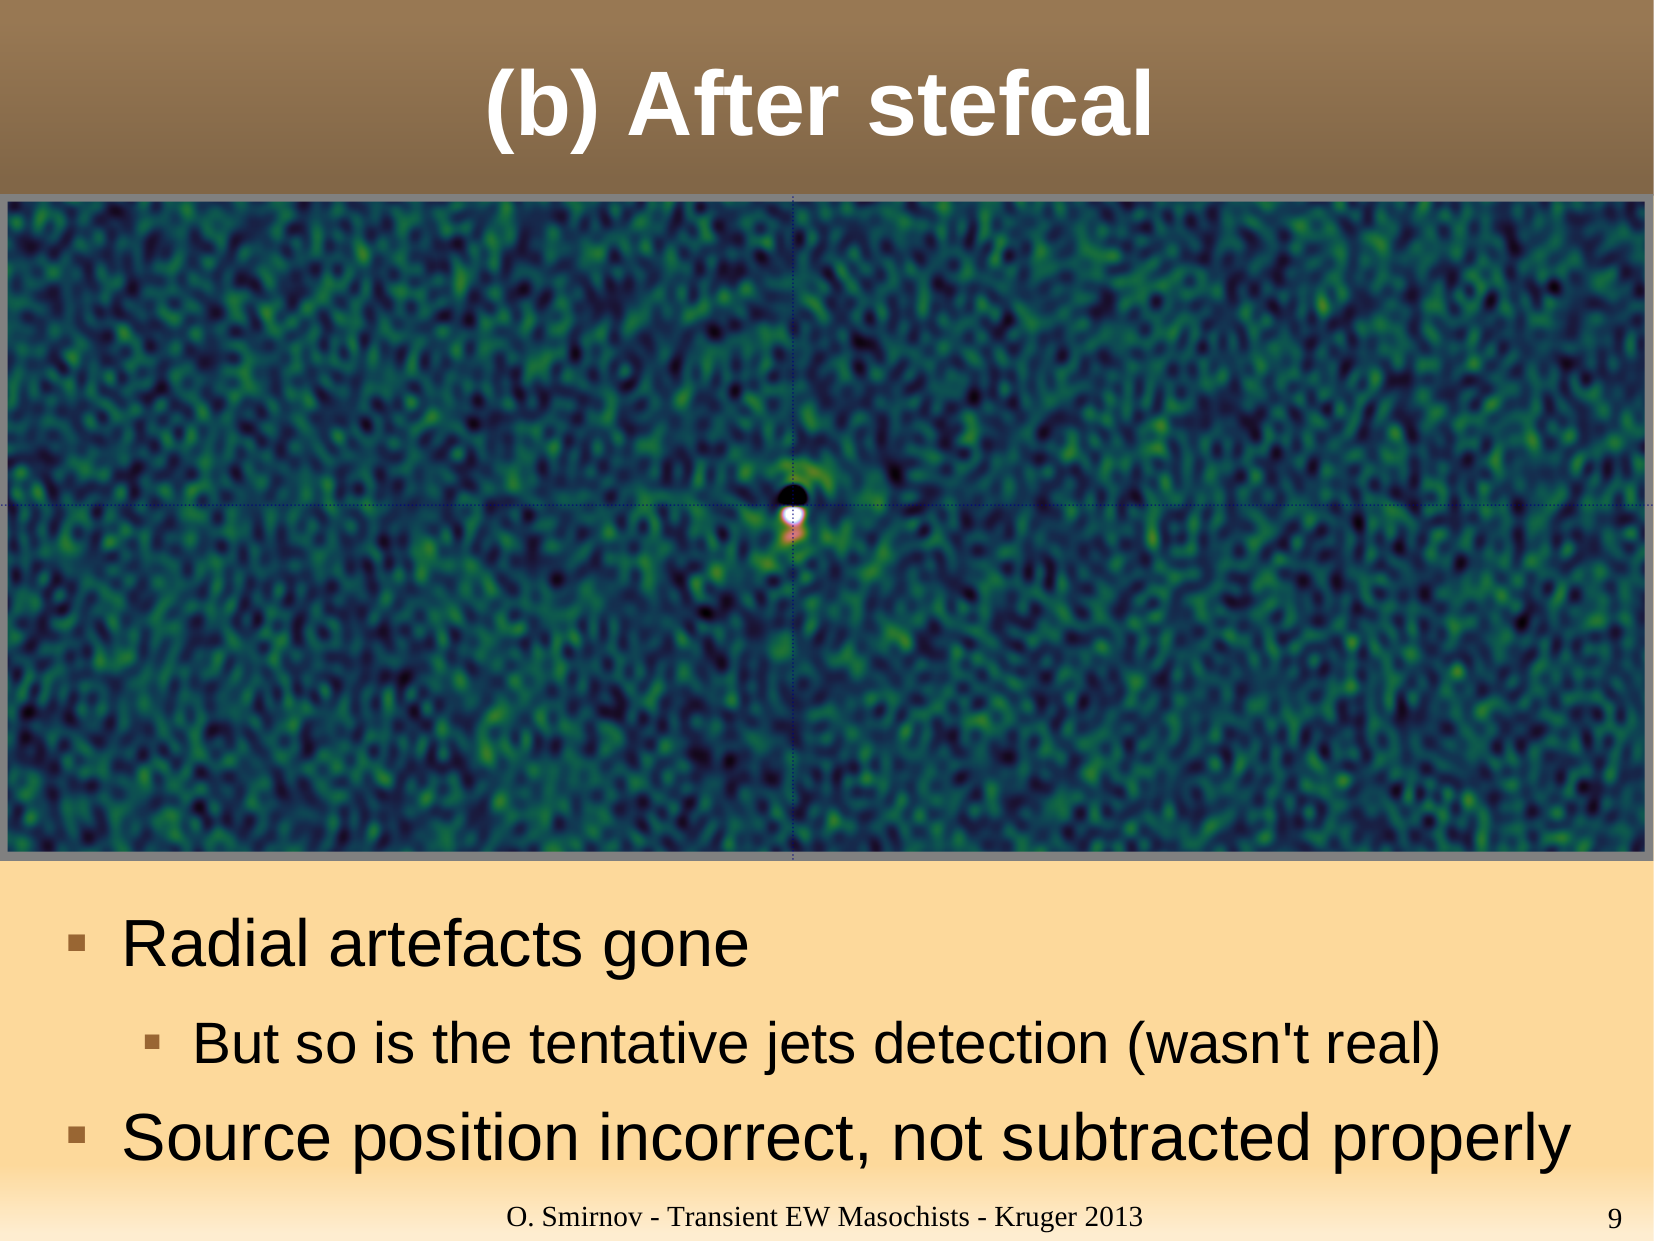

# (b) After stefcal
Radial artefacts gone
But so is the tentative jets detection (wasn't real)
Source position incorrect, not subtracted properly
O. Smirnov - Transient EW Masochists - Kruger 2013
9